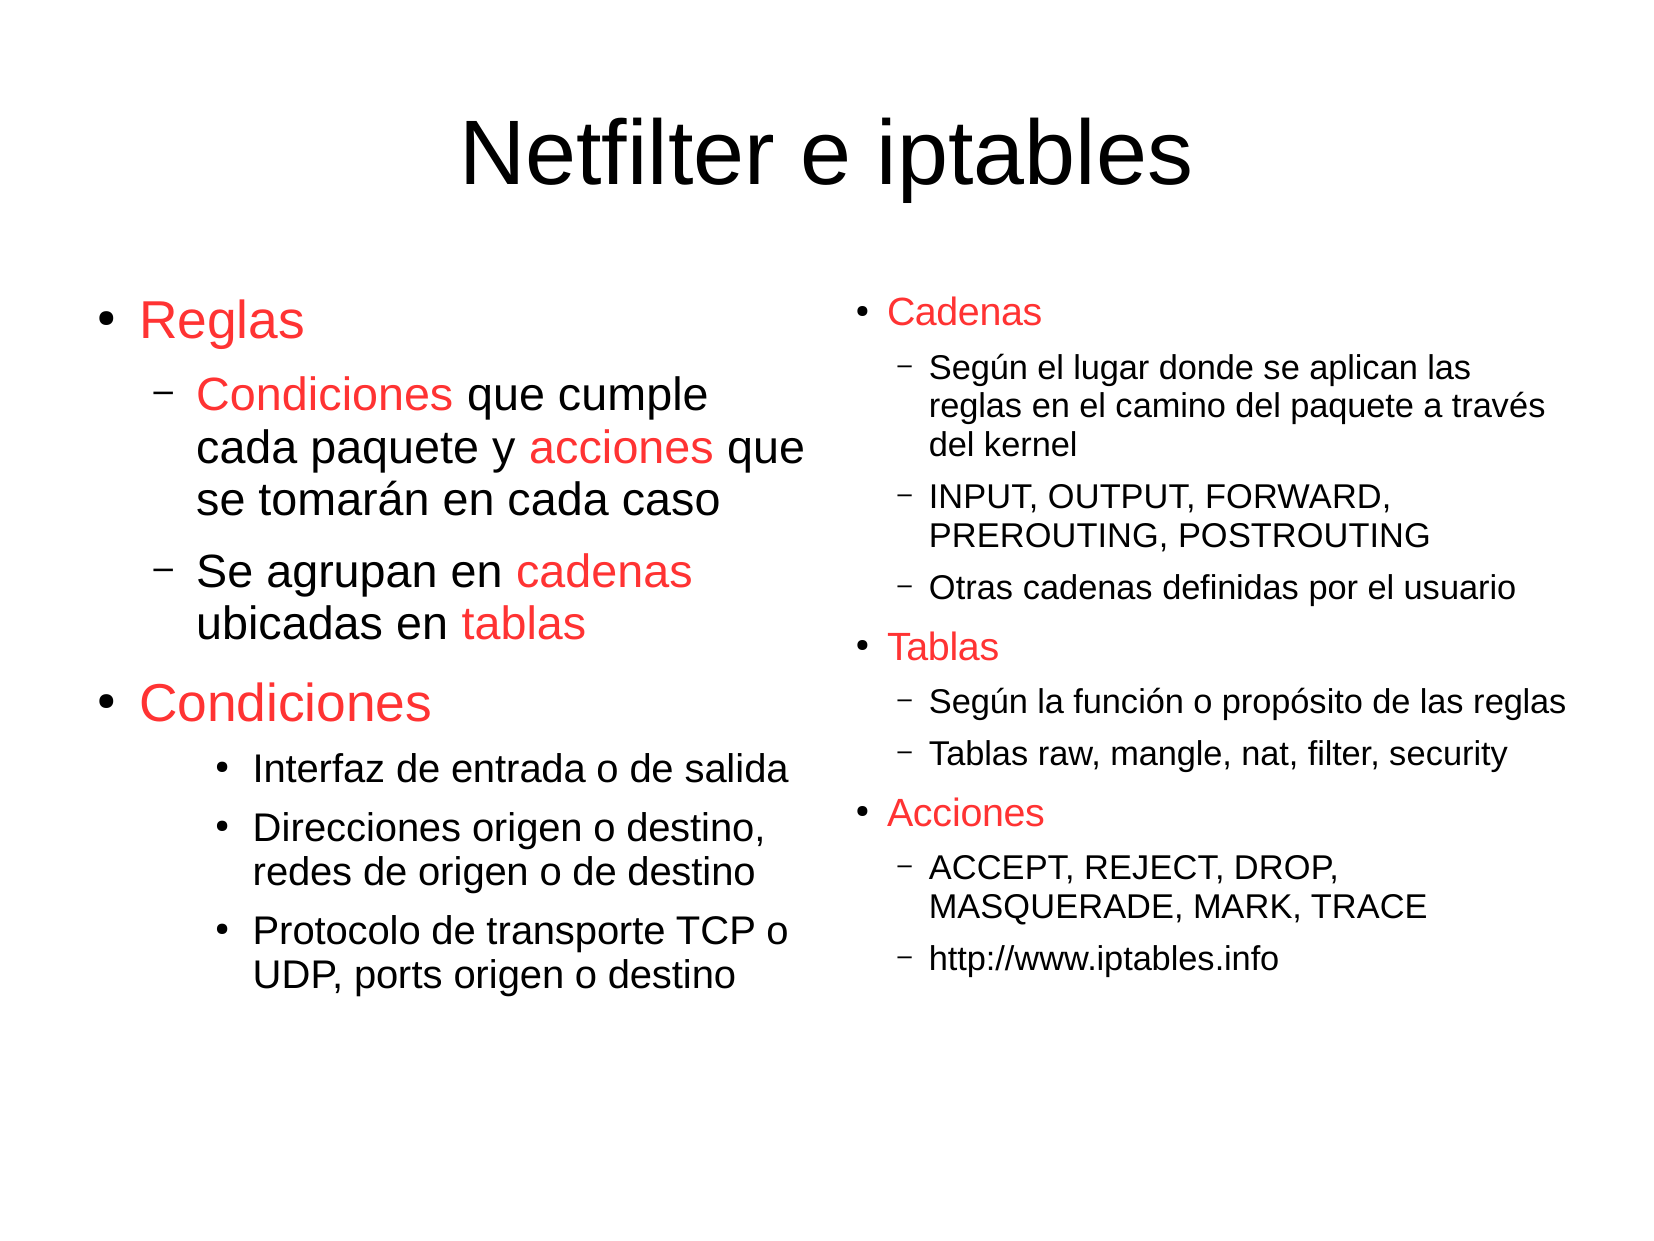

# Netfilter e iptables
Reglas
Condiciones que cumple cada paquete y acciones que se tomarán en cada caso
Se agrupan en cadenas ubicadas en tablas
Condiciones
Interfaz de entrada o de salida
Direcciones origen o destino, redes de origen o de destino
Protocolo de transporte TCP o UDP, ports origen o destino
Cadenas
Según el lugar donde se aplican las reglas en el camino del paquete a través del kernel
INPUT, OUTPUT, FORWARD, PREROUTING, POSTROUTING
Otras cadenas definidas por el usuario
Tablas
Según la función o propósito de las reglas
Tablas raw, mangle, nat, filter, security
Acciones
ACCEPT, REJECT, DROP, MASQUERADE, MARK, TRACE
http://www.iptables.info